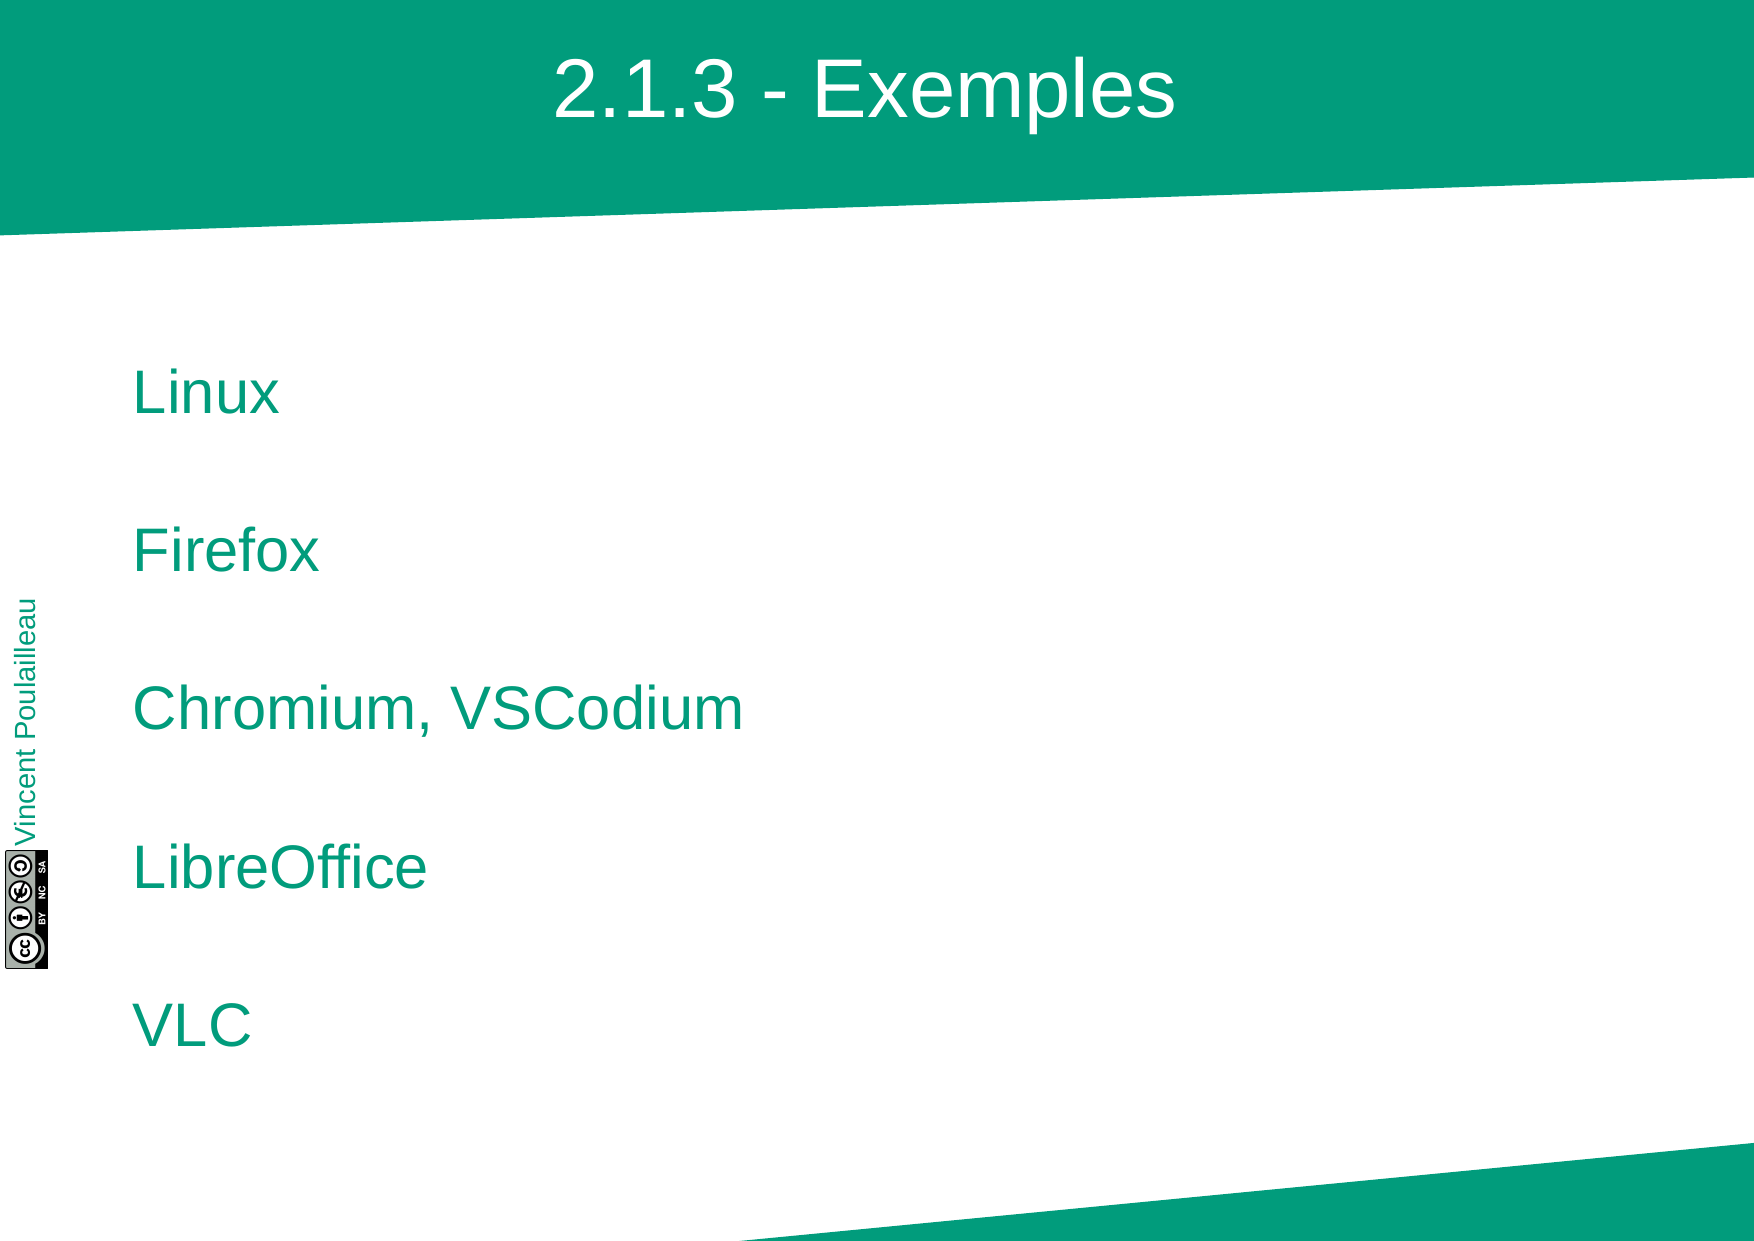

2.1.3 - Exemples
Linux
Firefox
Chromium, VSCodium
LibreOffice
VLC
© 2019 Vincent Poulailleau